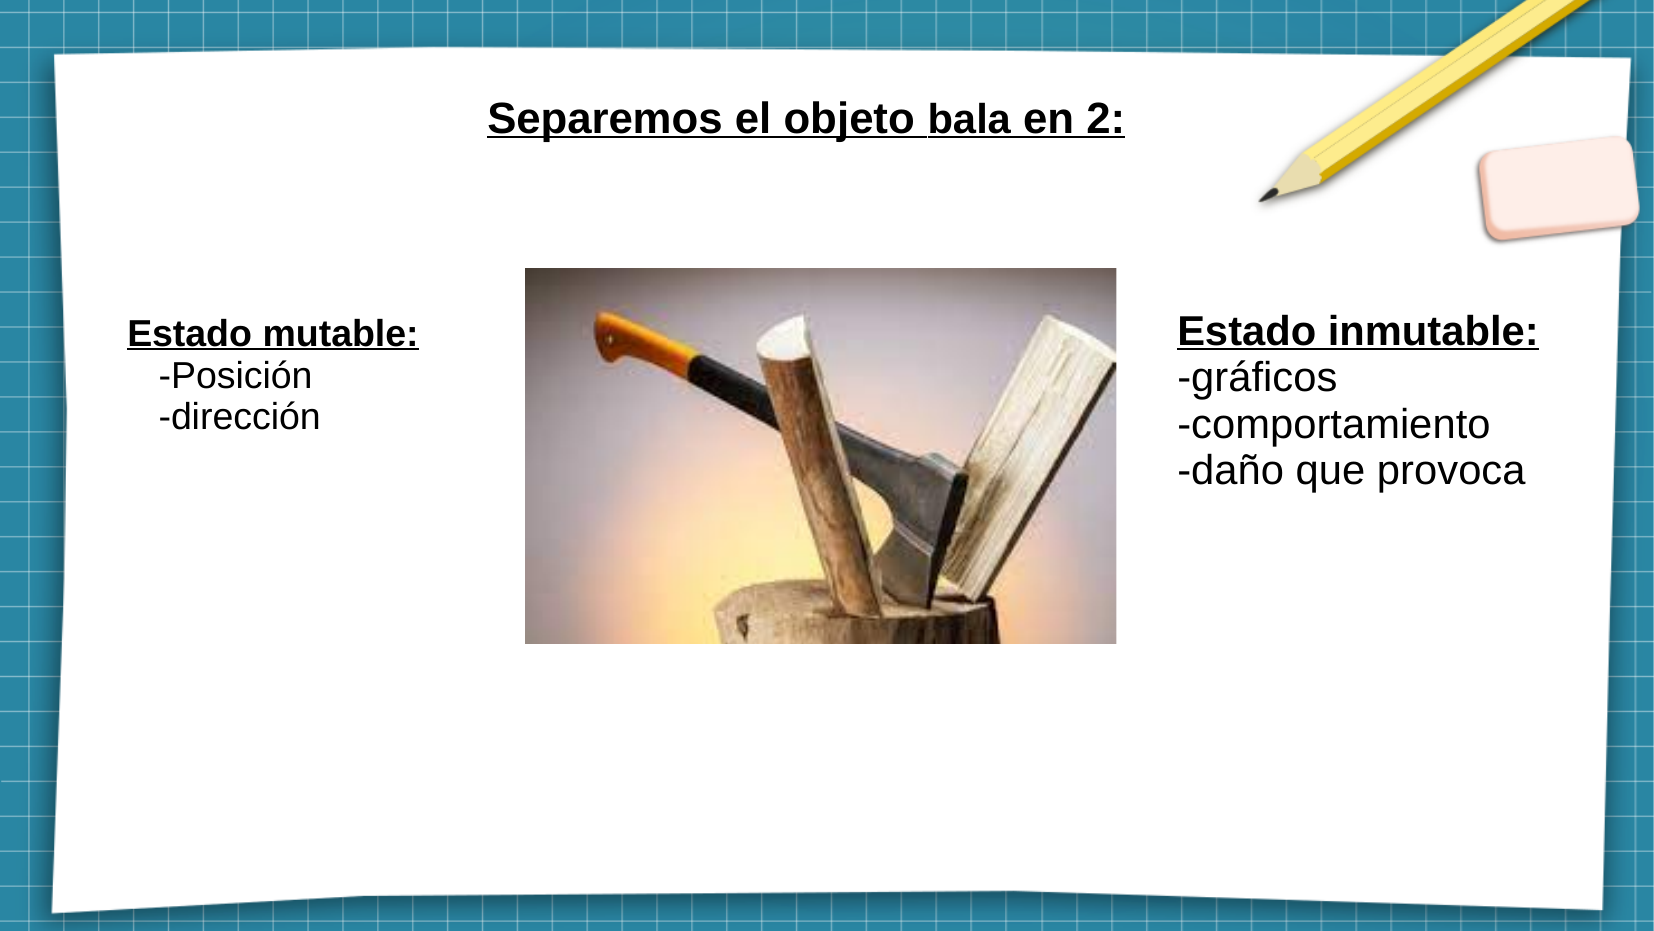

Separemos el objeto bala en 2:
Estado inmutable:
-gráficos
-comportamiento
-daño que provoca
Estado mutable:
 -Posición
 -dirección